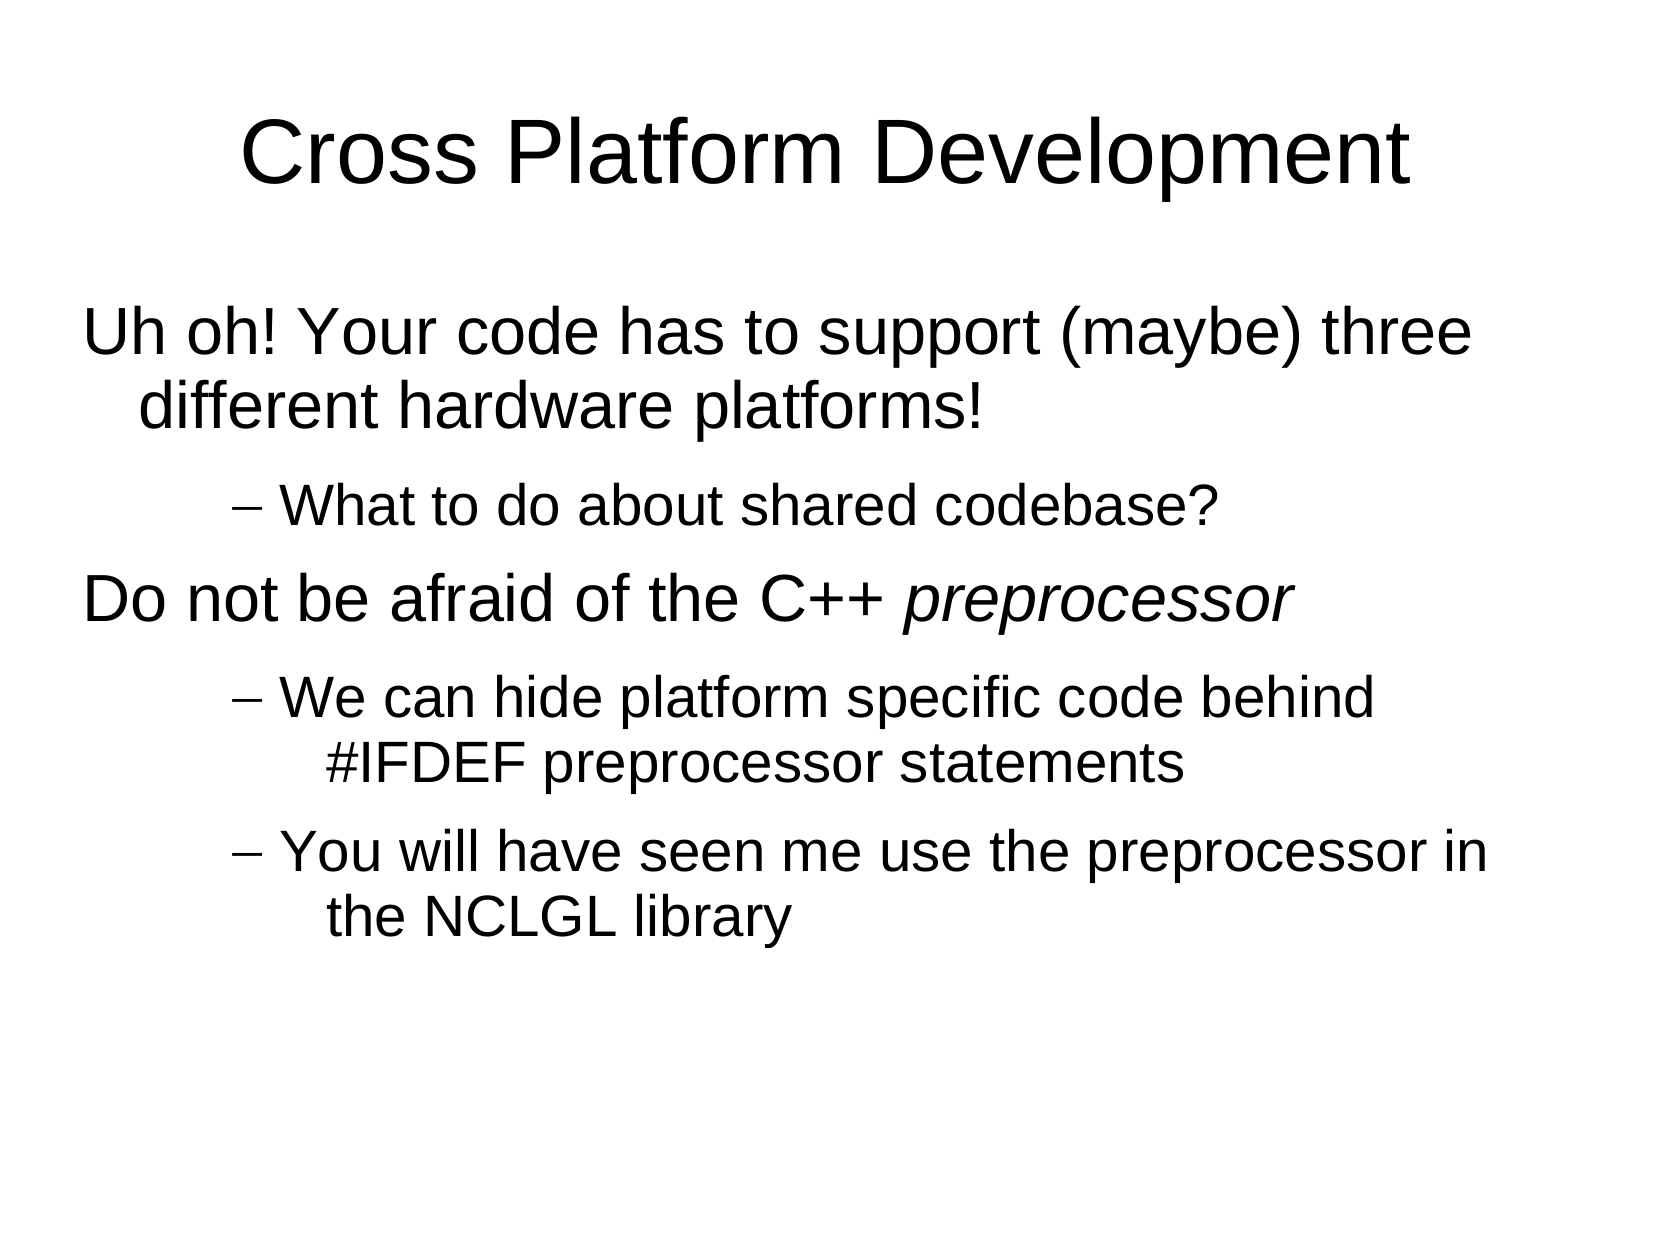

# Cross Platform Development
Uh oh! Your code has to support (maybe) three different hardware platforms!
What to do about shared codebase?
Do not be afraid of the C++ preprocessor
We can hide platform specific code behind #IFDEF preprocessor statements
You will have seen me use the preprocessor in the NCLGL library